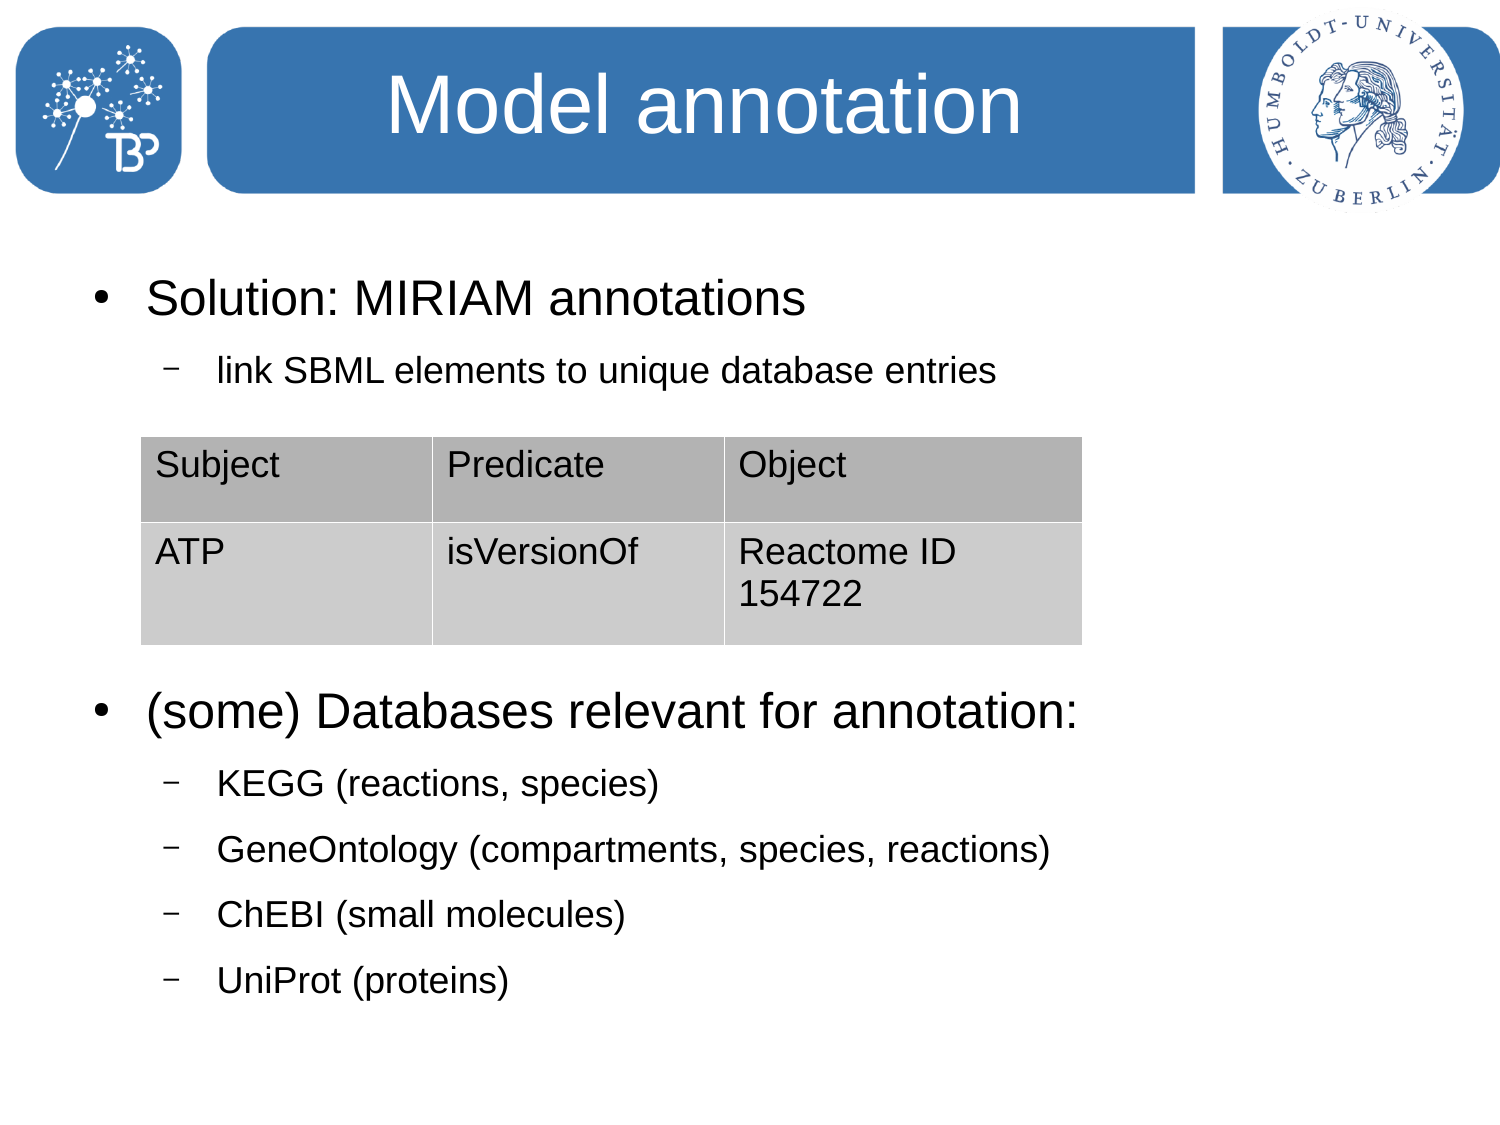

# Model annotation
Solution: MIRIAM annotations
link SBML elements to unique database entries
(some) Databases relevant for annotation:
KEGG (reactions, species)
GeneOntology (compartments, species, reactions)
ChEBI (small molecules)
UniProt (proteins)
| Subject | Predicate | Object |
| --- | --- | --- |
| ATP | isVersionOf | Reactome ID 154722 |